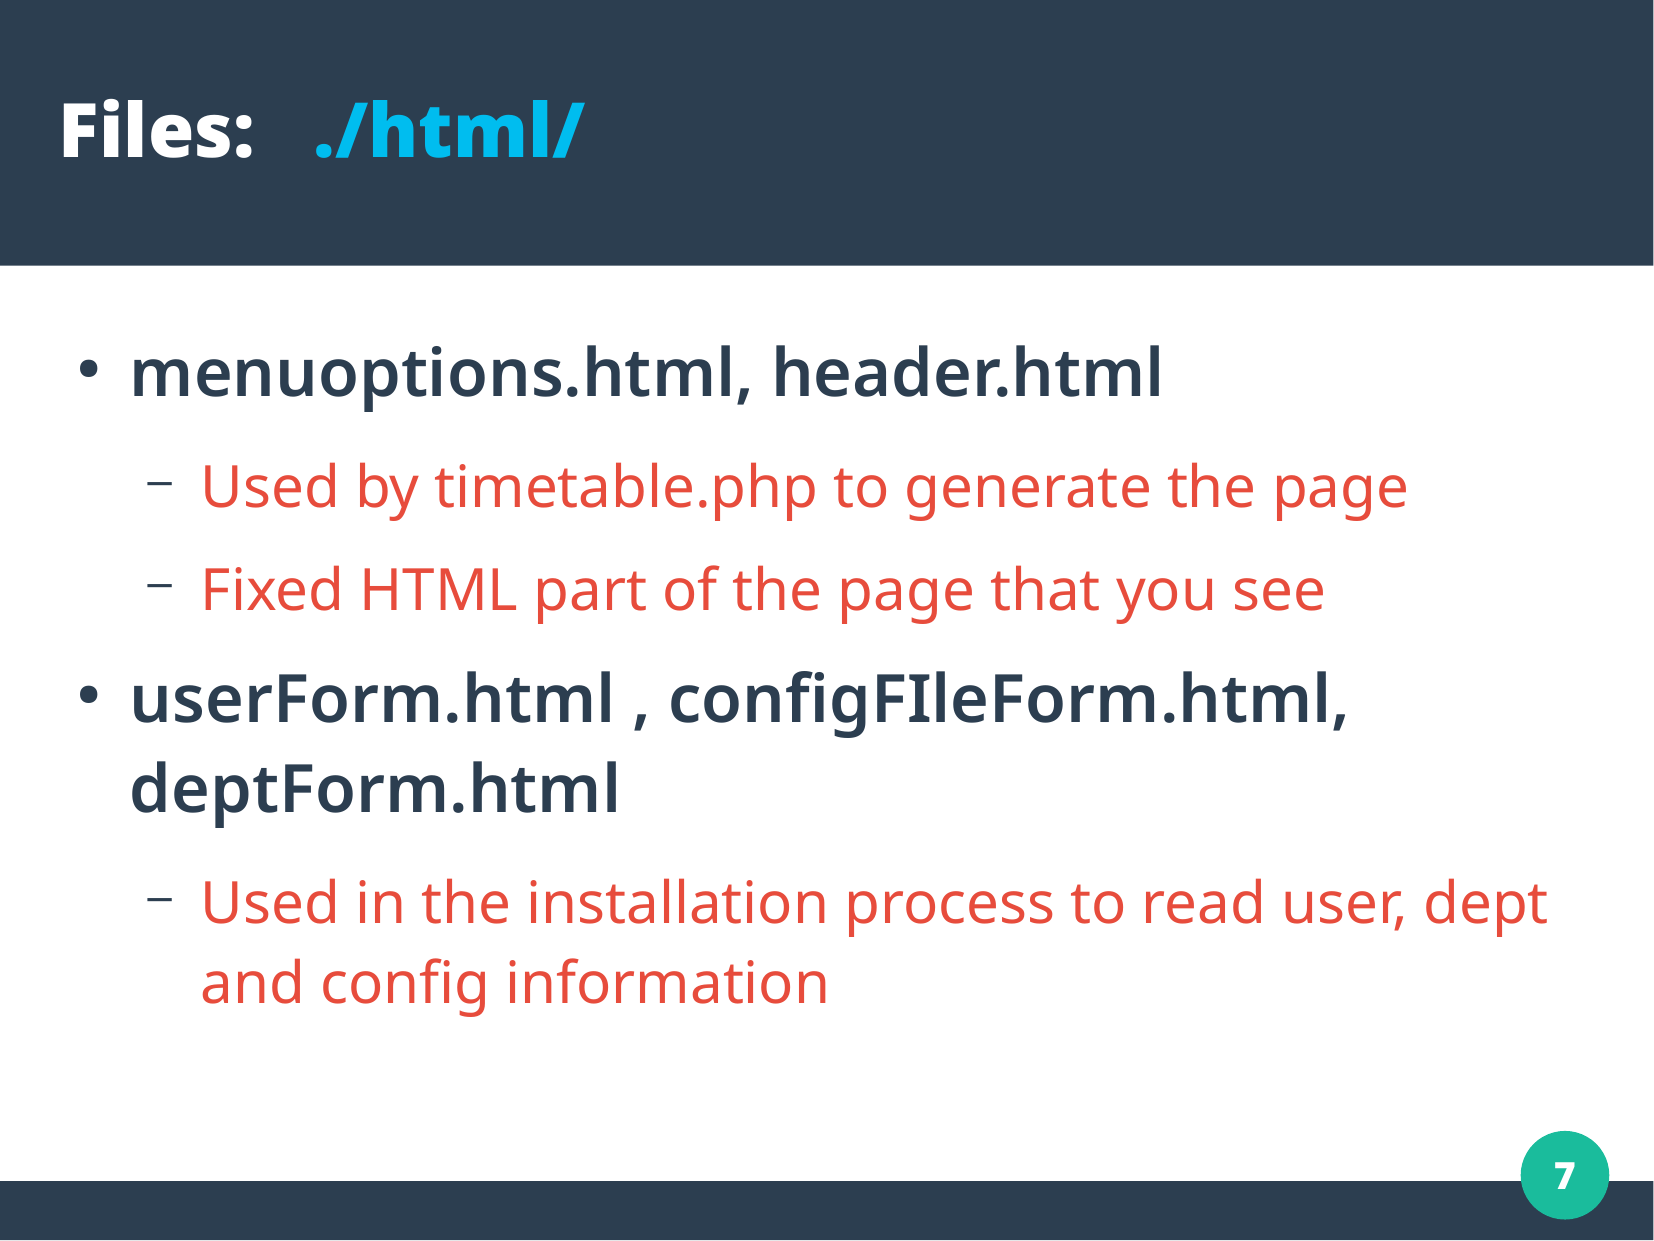

# Files: ./html/
menuoptions.html, header.html
Used by timetable.php to generate the page
Fixed HTML part of the page that you see
userForm.html , configFIleForm.html, deptForm.html
Used in the installation process to read user, dept and config information
7